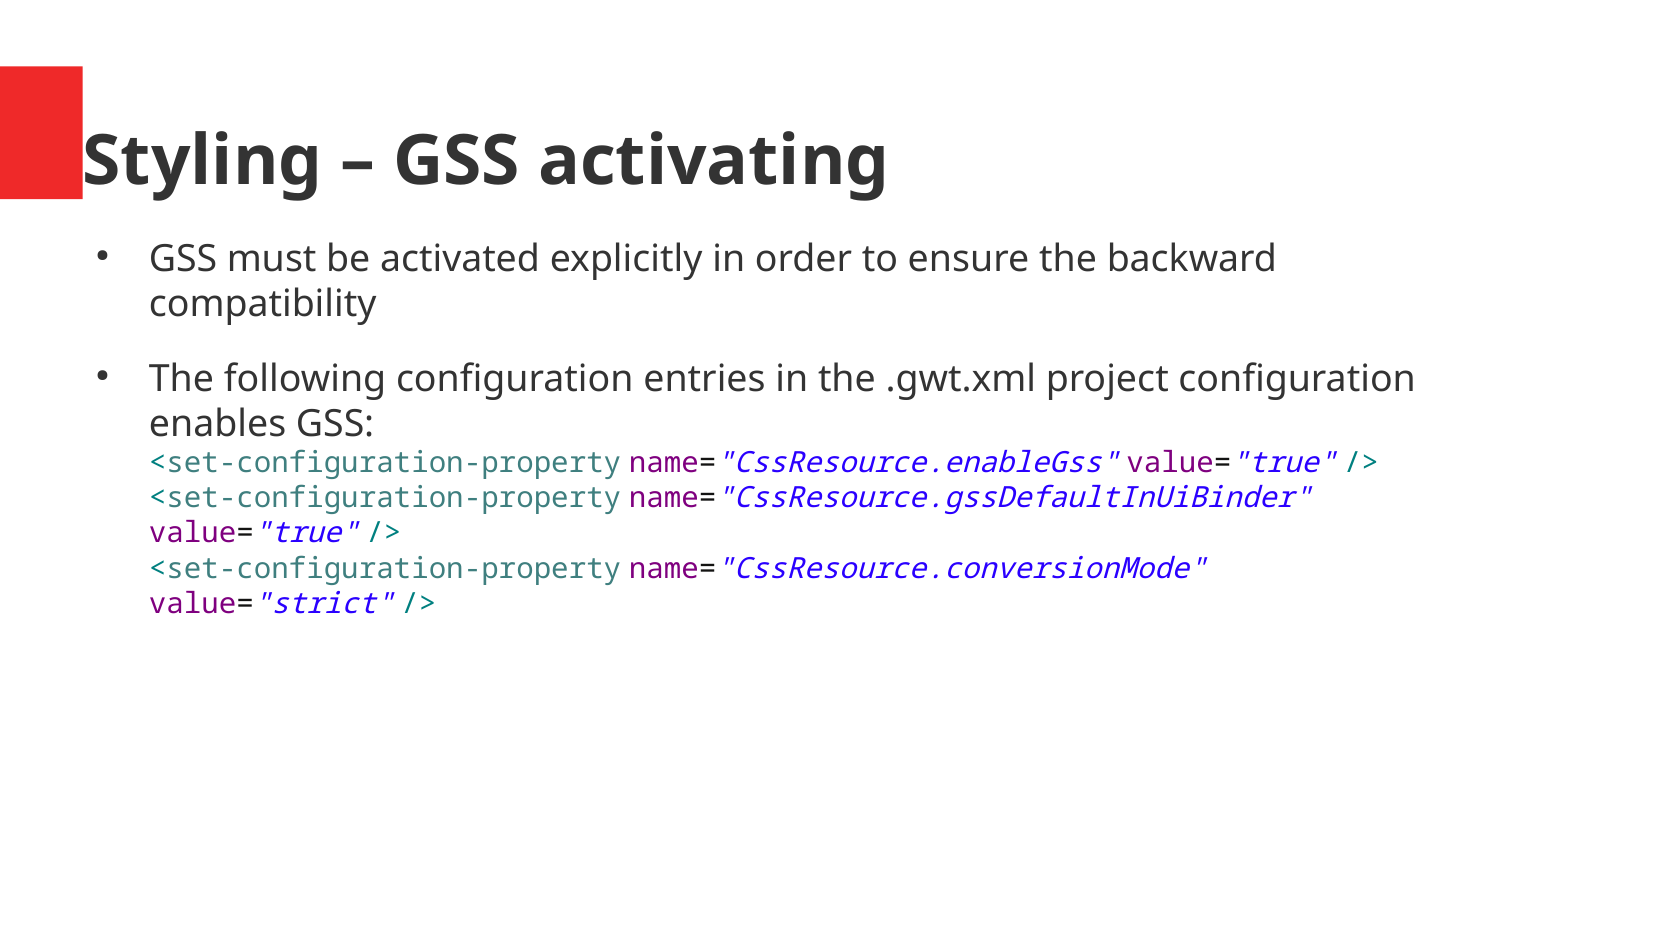

# Styling – GSS activating
GSS must be activated explicitly in order to ensure the backward compatibility
The following configuration entries in the .gwt.xml project configuration enables GSS:
<set-configuration-property name="CssResource.enableGss" value="true" />
<set-configuration-property name="CssResource.gssDefaultInUiBinder" value="true" />
<set-configuration-property name="CssResource.conversionMode" value="strict" />